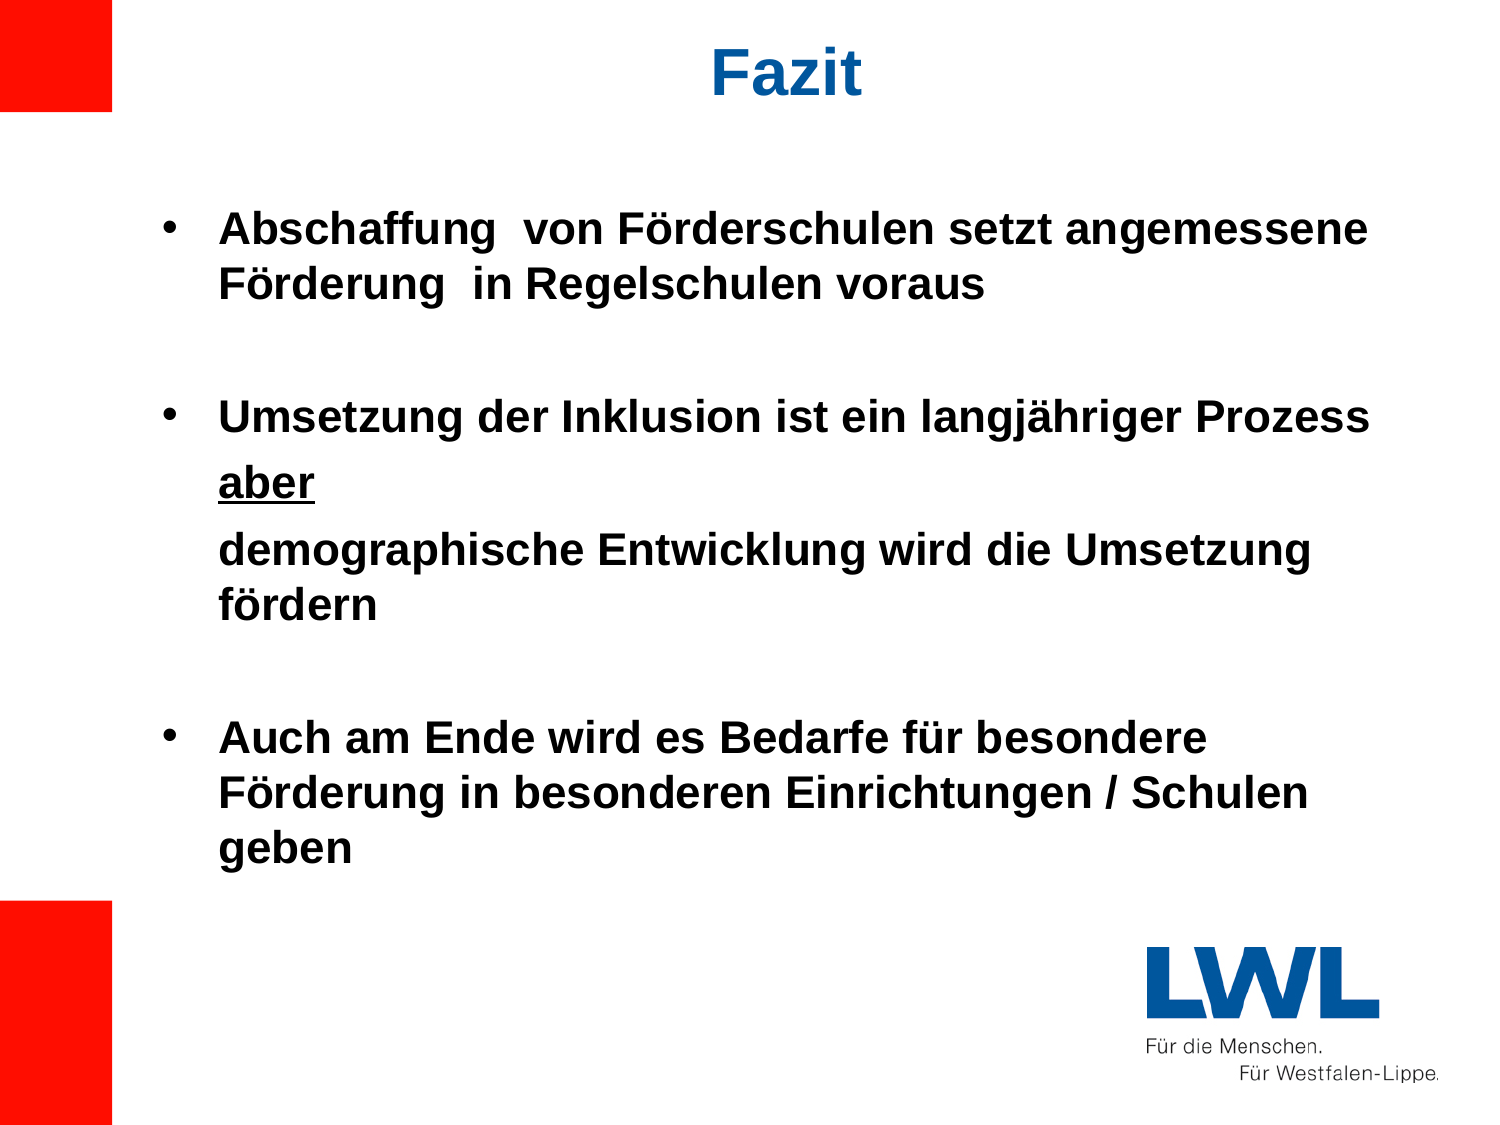

# Fazit
Abschaffung von Förderschulen setzt angemessene Förderung in Regelschulen voraus
Umsetzung der Inklusion ist ein langjähriger Prozess
	aber
	demographische Entwicklung wird die Umsetzung fördern
Auch am Ende wird es Bedarfe für besondere Förderung in besonderen Einrichtungen / Schulen geben